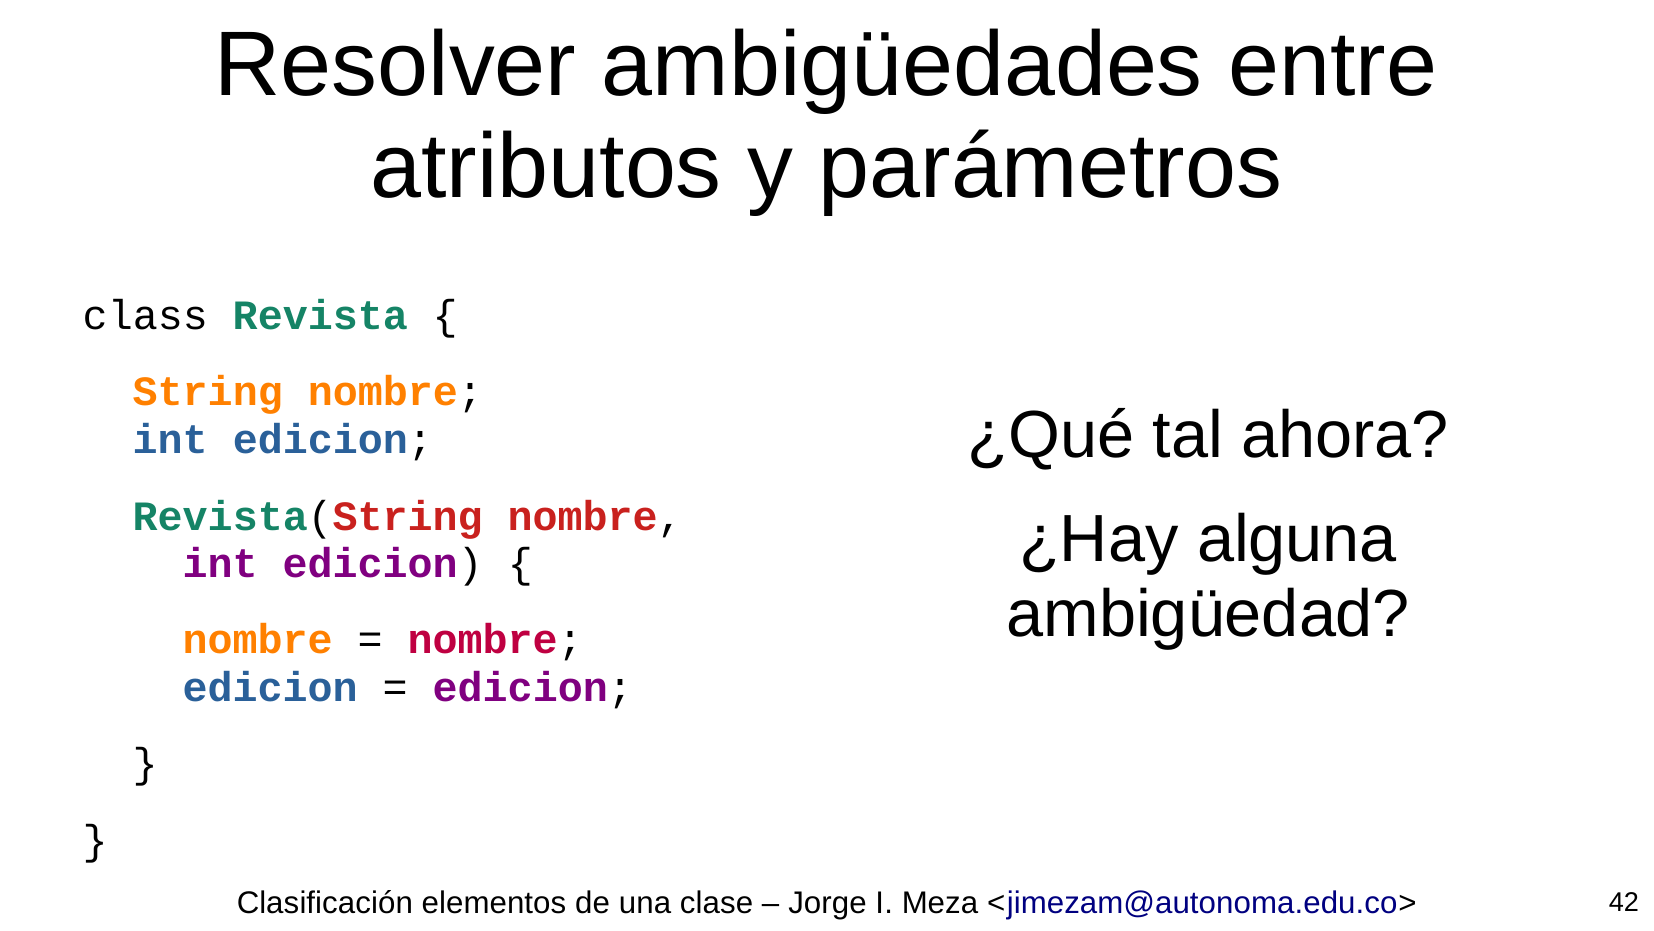

# Resolver ambigüedades entre atributos y parámetros
class Revista {
 String nombre;
 int edicion;
 Revista(String nombre,
 int edicion) {
 nombre = nombre;
 edicion = edicion;
 }
}
¿Qué tal ahora?
¿Hay alguna ambigüedad?